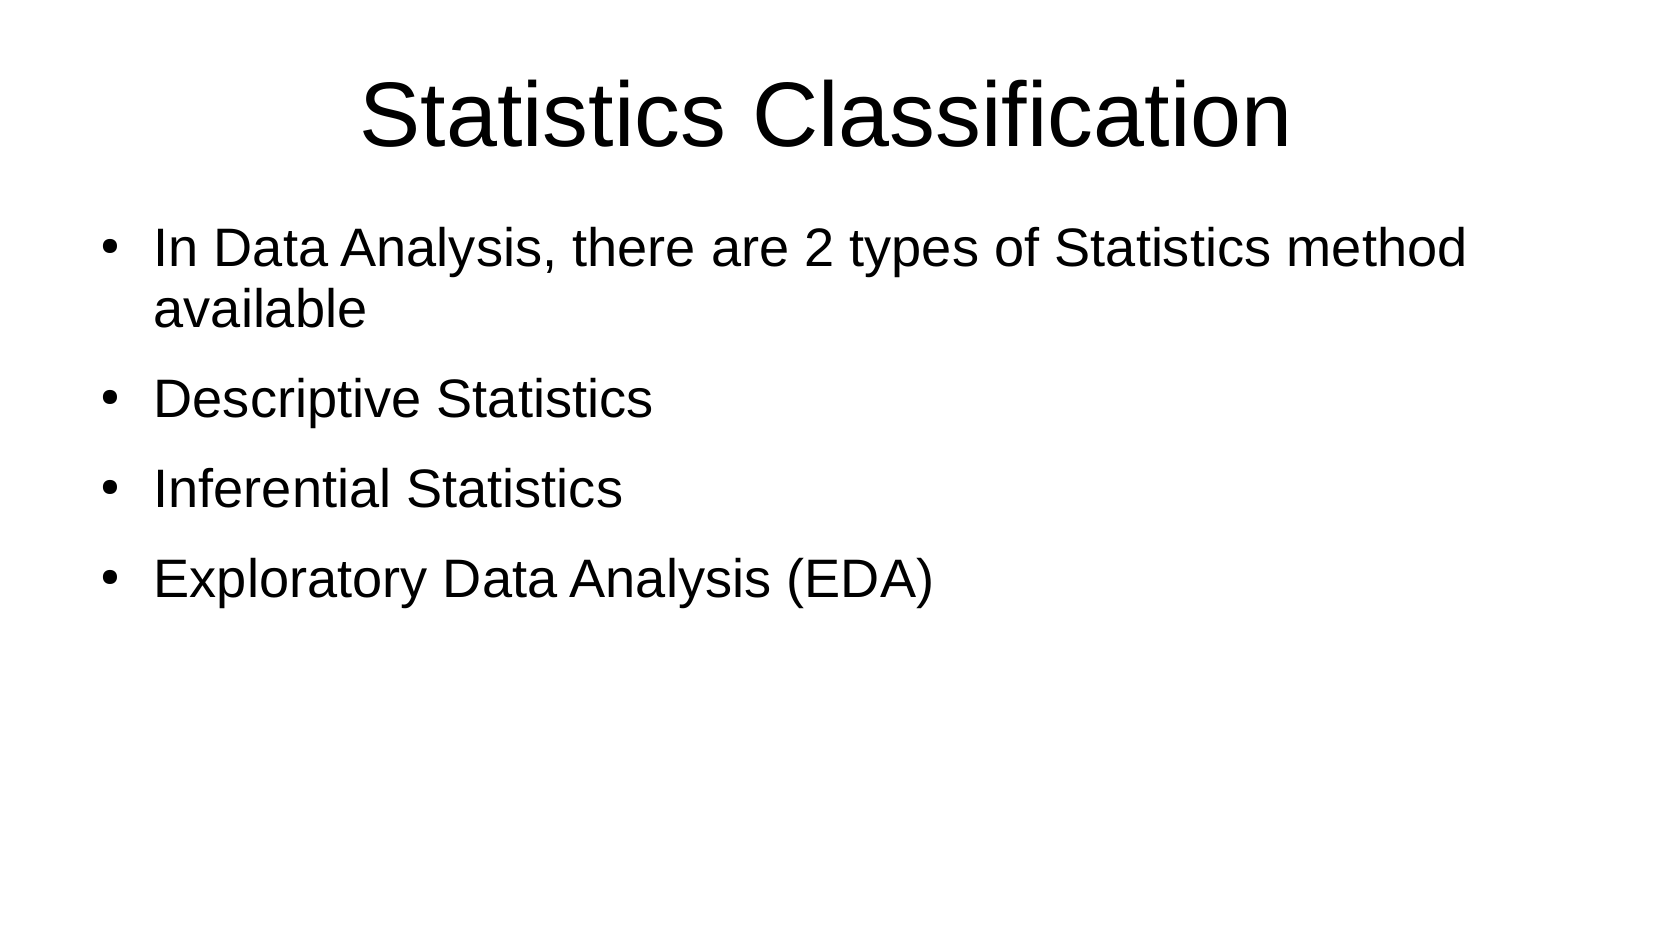

# Statistics Classification
In Data Analysis, there are 2 types of Statistics method available
Descriptive Statistics
Inferential Statistics
Exploratory Data Analysis (EDA)